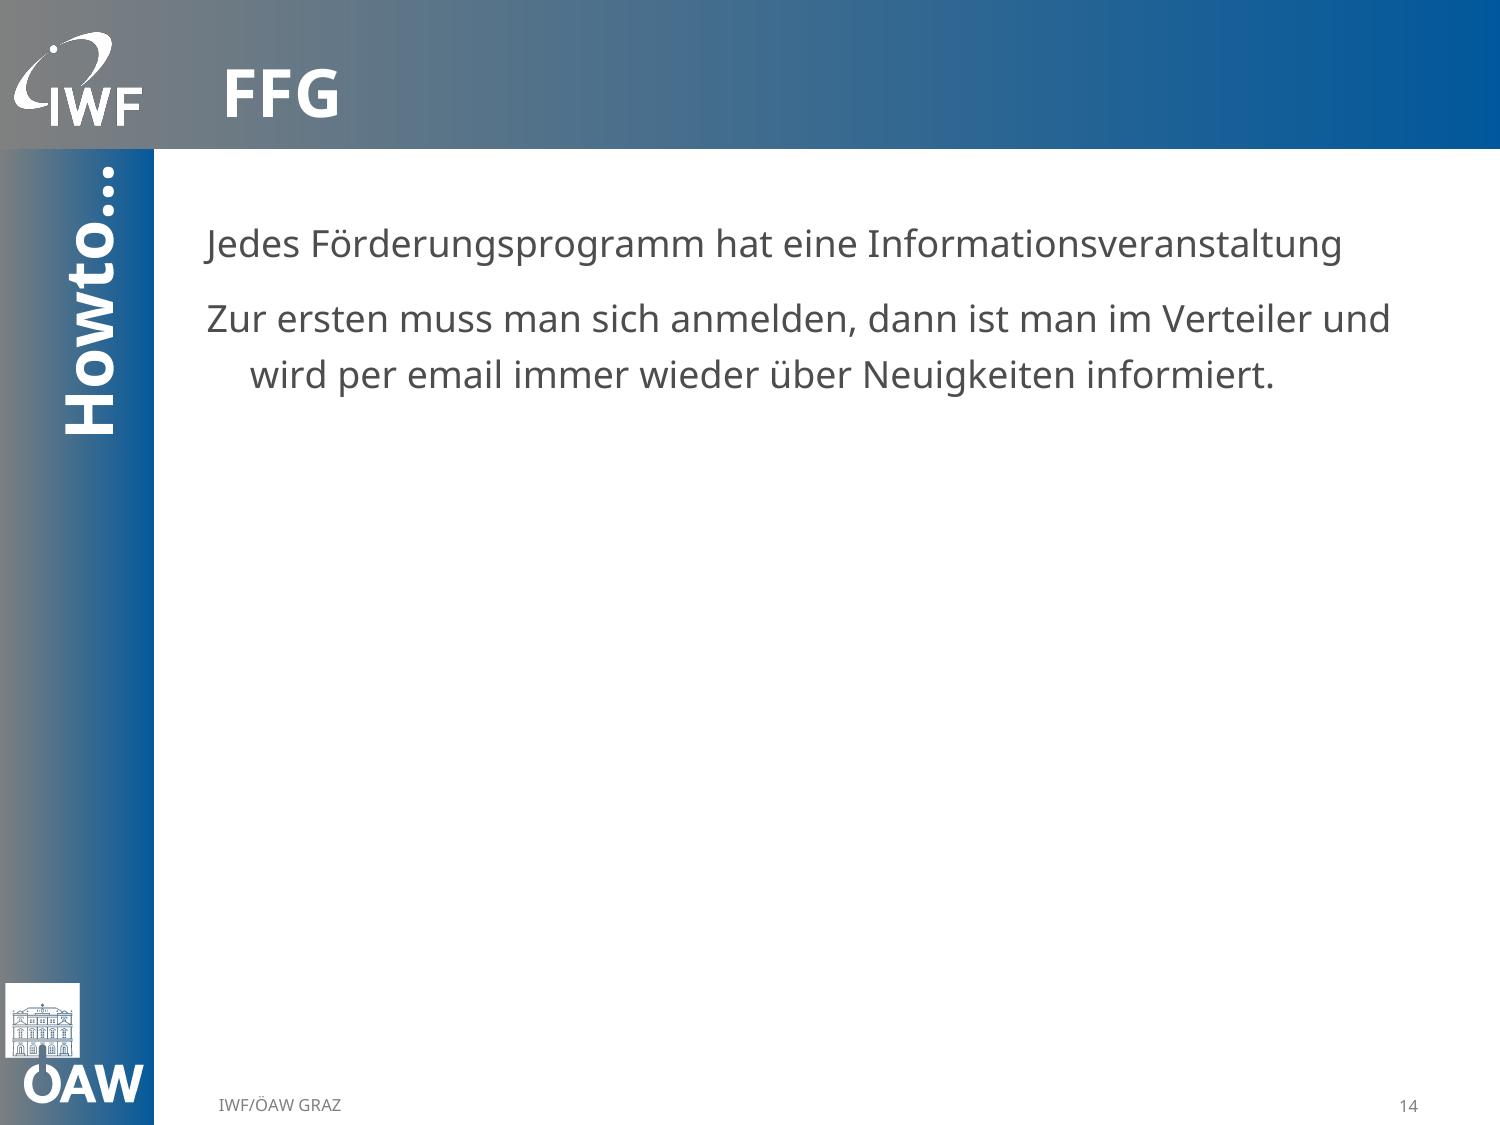

# FFG
Jedes Förderungsprogramm hat eine Informationsveranstaltung
Zur ersten muss man sich anmelden, dann ist man im Verteiler und wird per email immer wieder über Neuigkeiten informiert.
Howto...
IWF/ÖAW GRAZ
14